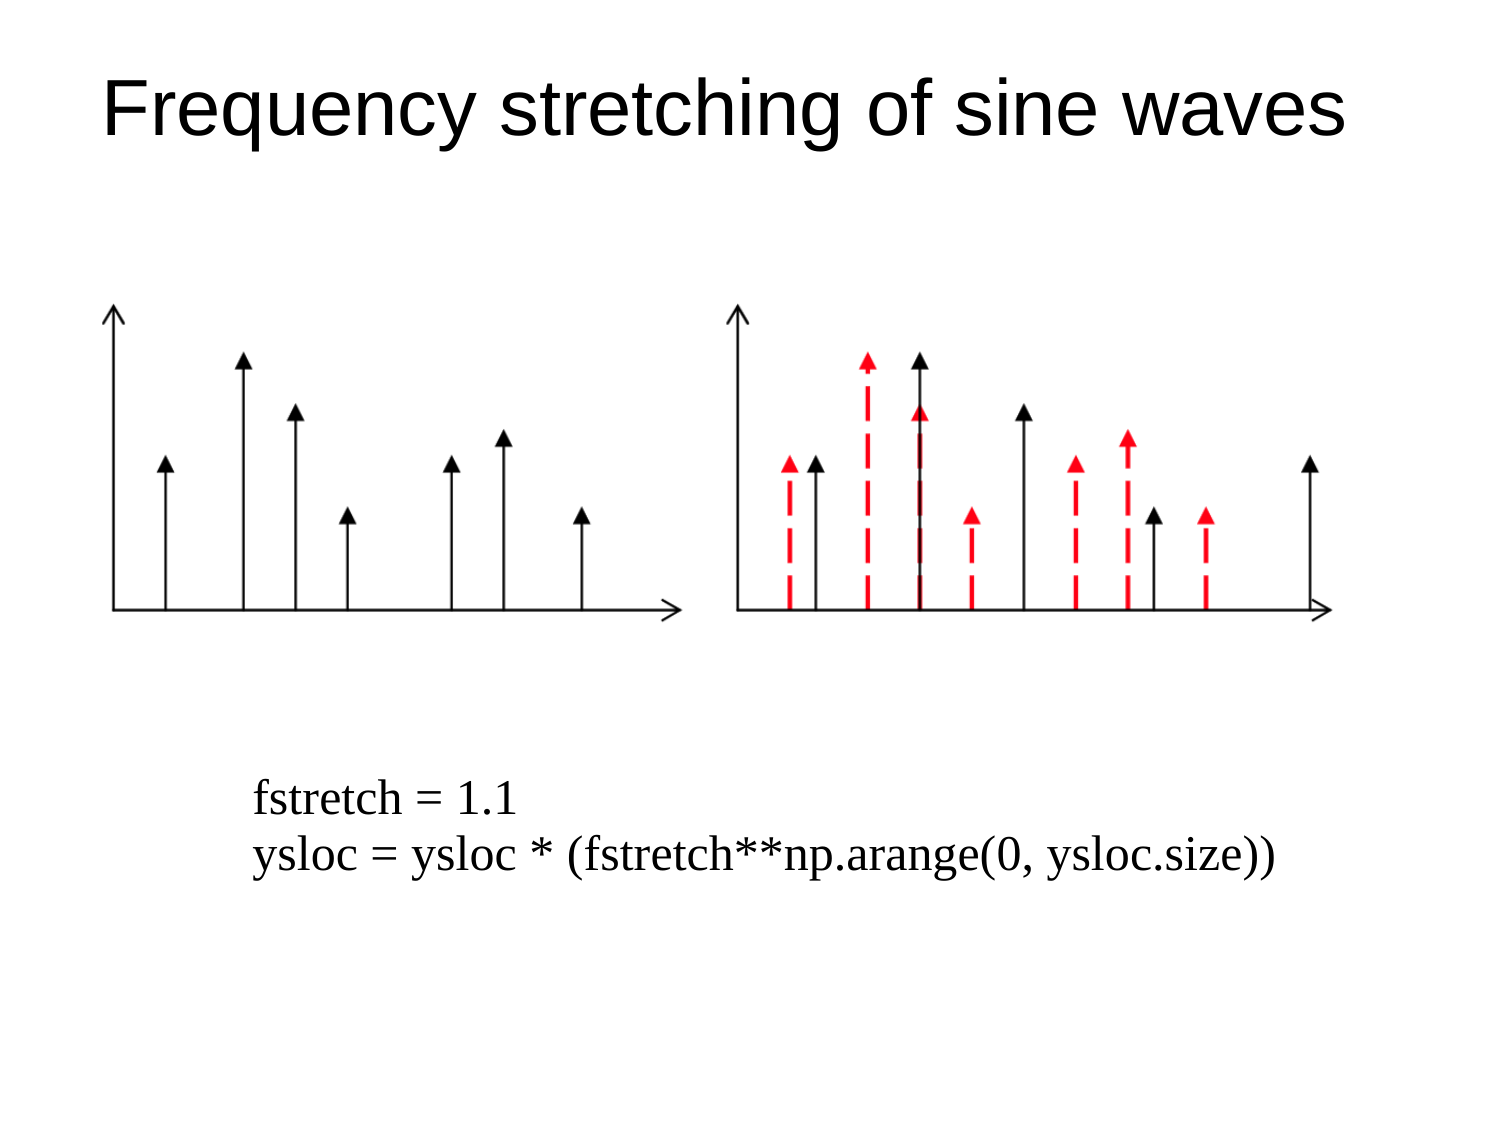

# Frequency stretching of sine waves
fstretch = 1.1
ysloc = ysloc * (fstretch**np.arange(0, ysloc.size))